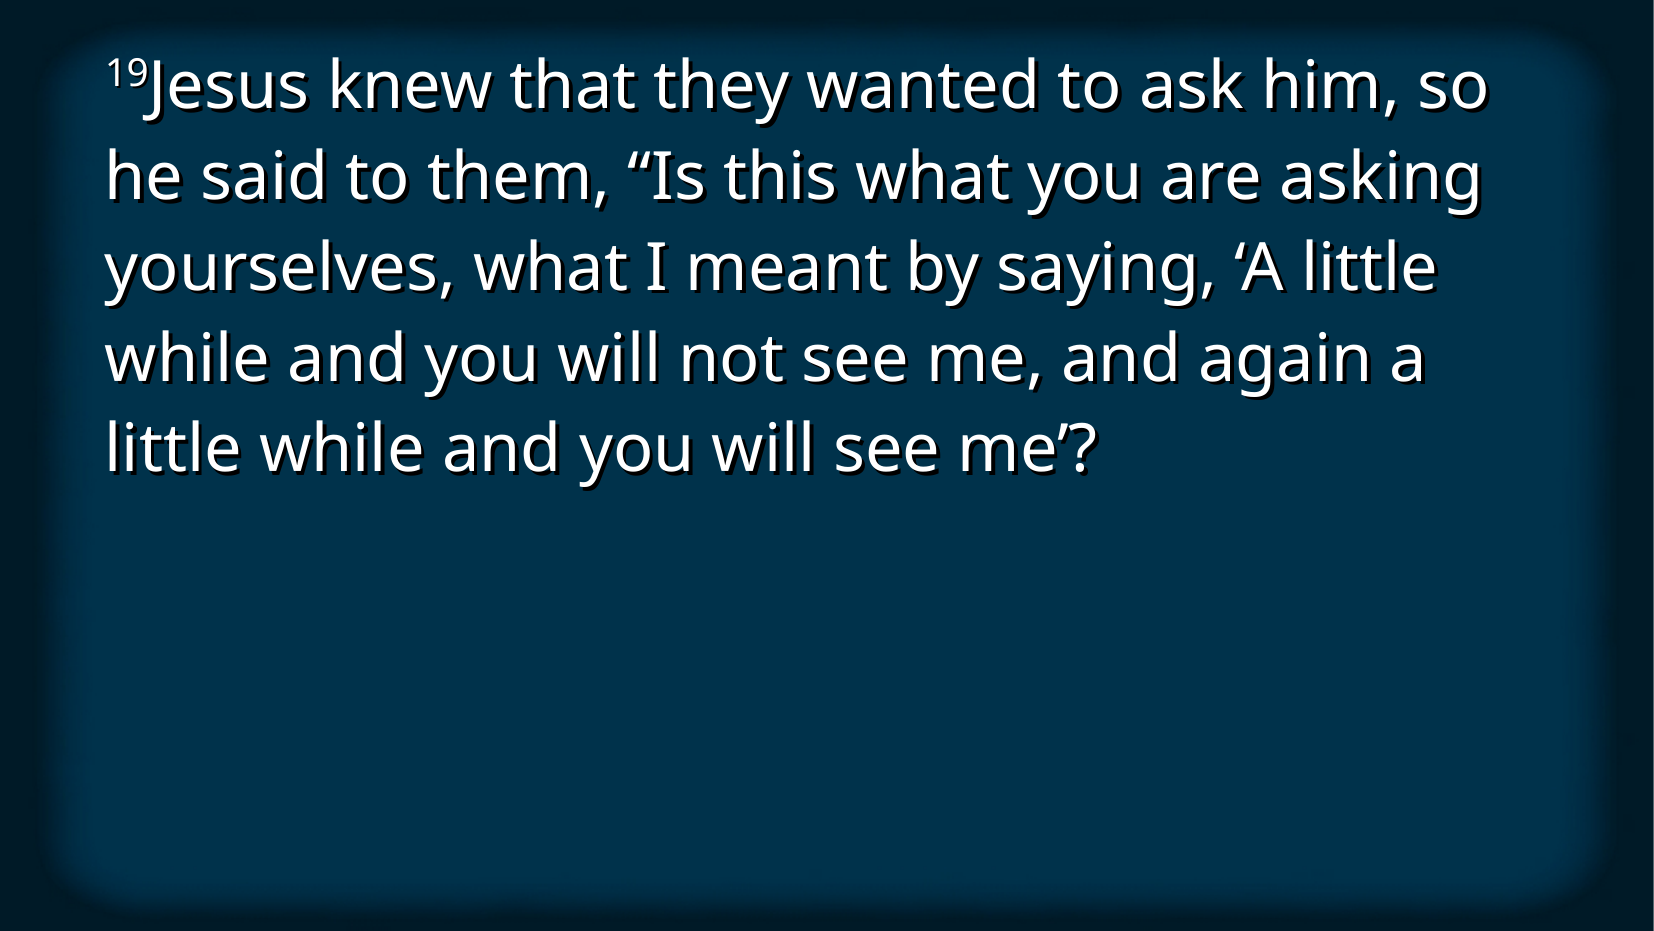

19Jesus knew that they wanted to ask him, so he said to them, “Is this what you are asking yourselves, what I meant by saying, ‘A little while and you will not see me, and again a little while and you will see me’?